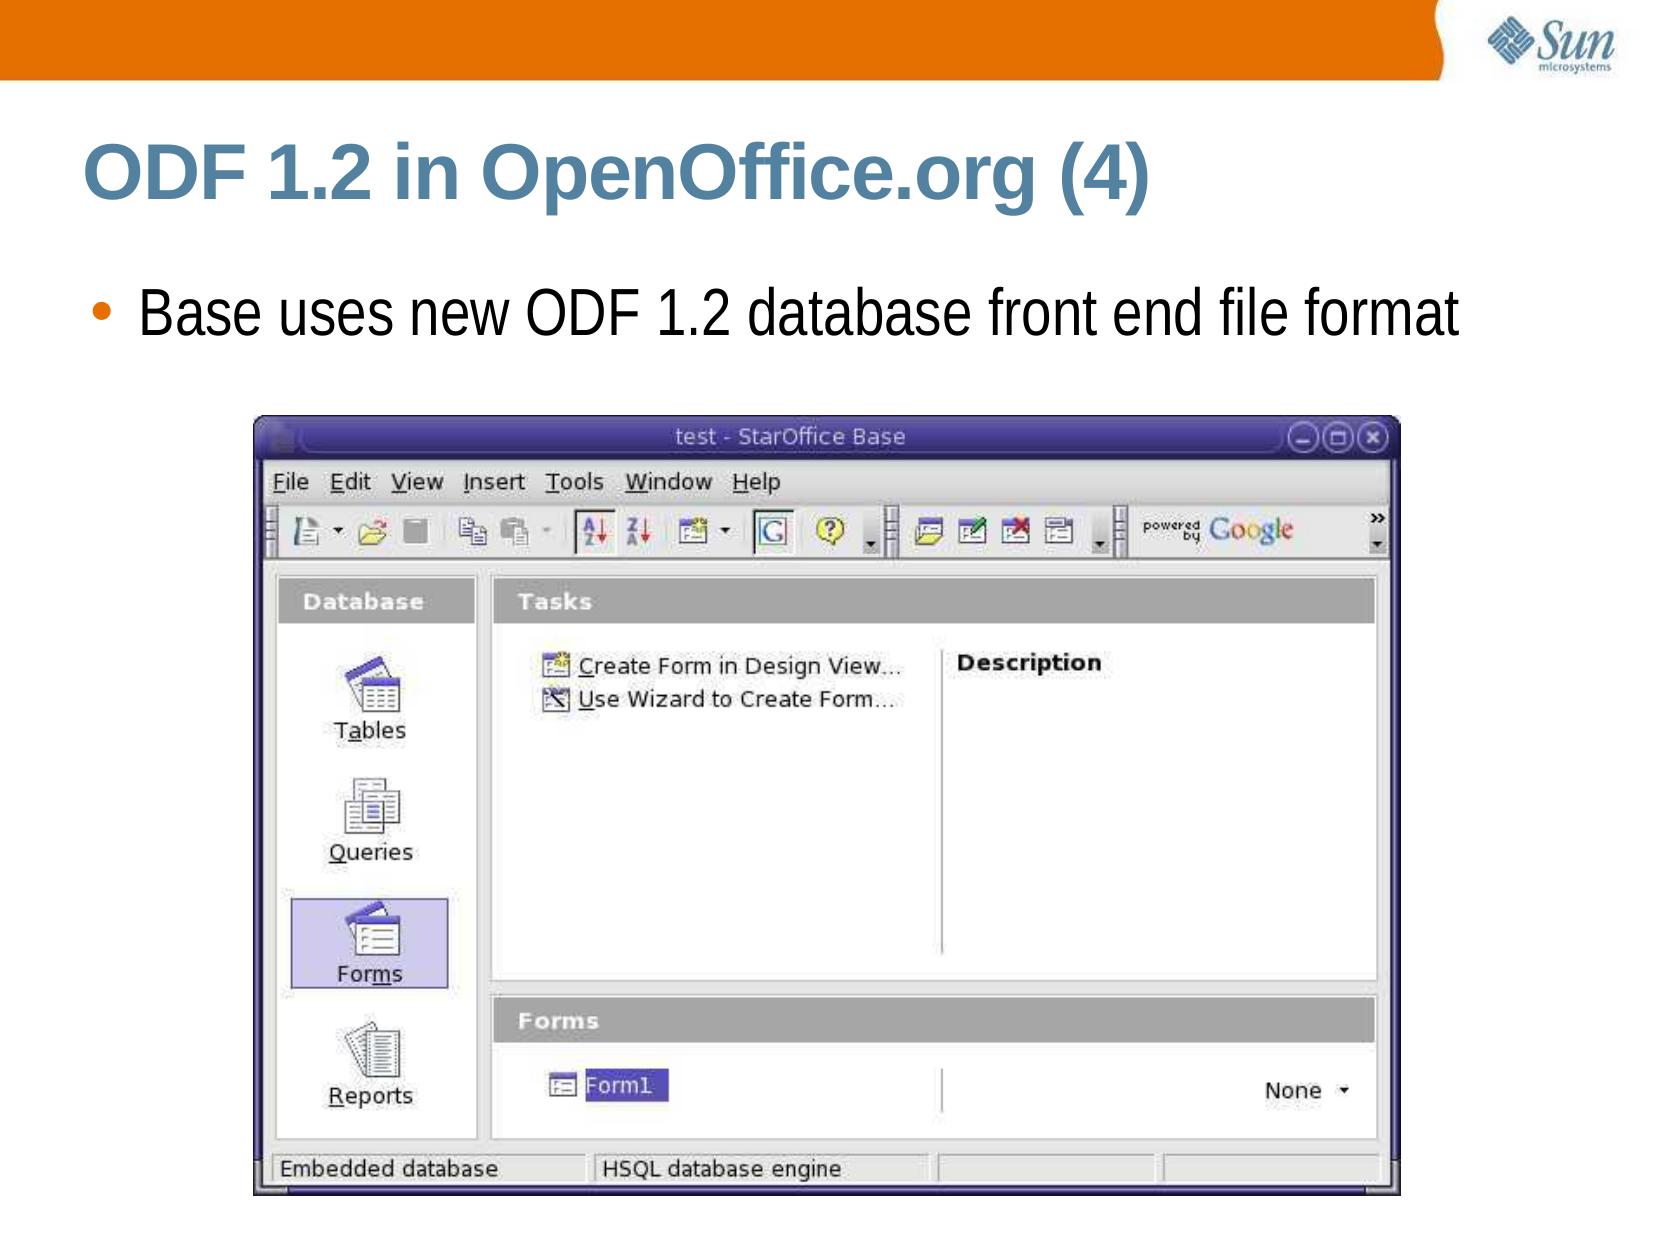

# ODF 1.2 in OpenOffice.org (4)
Base uses new ODF 1.2 database front end file format